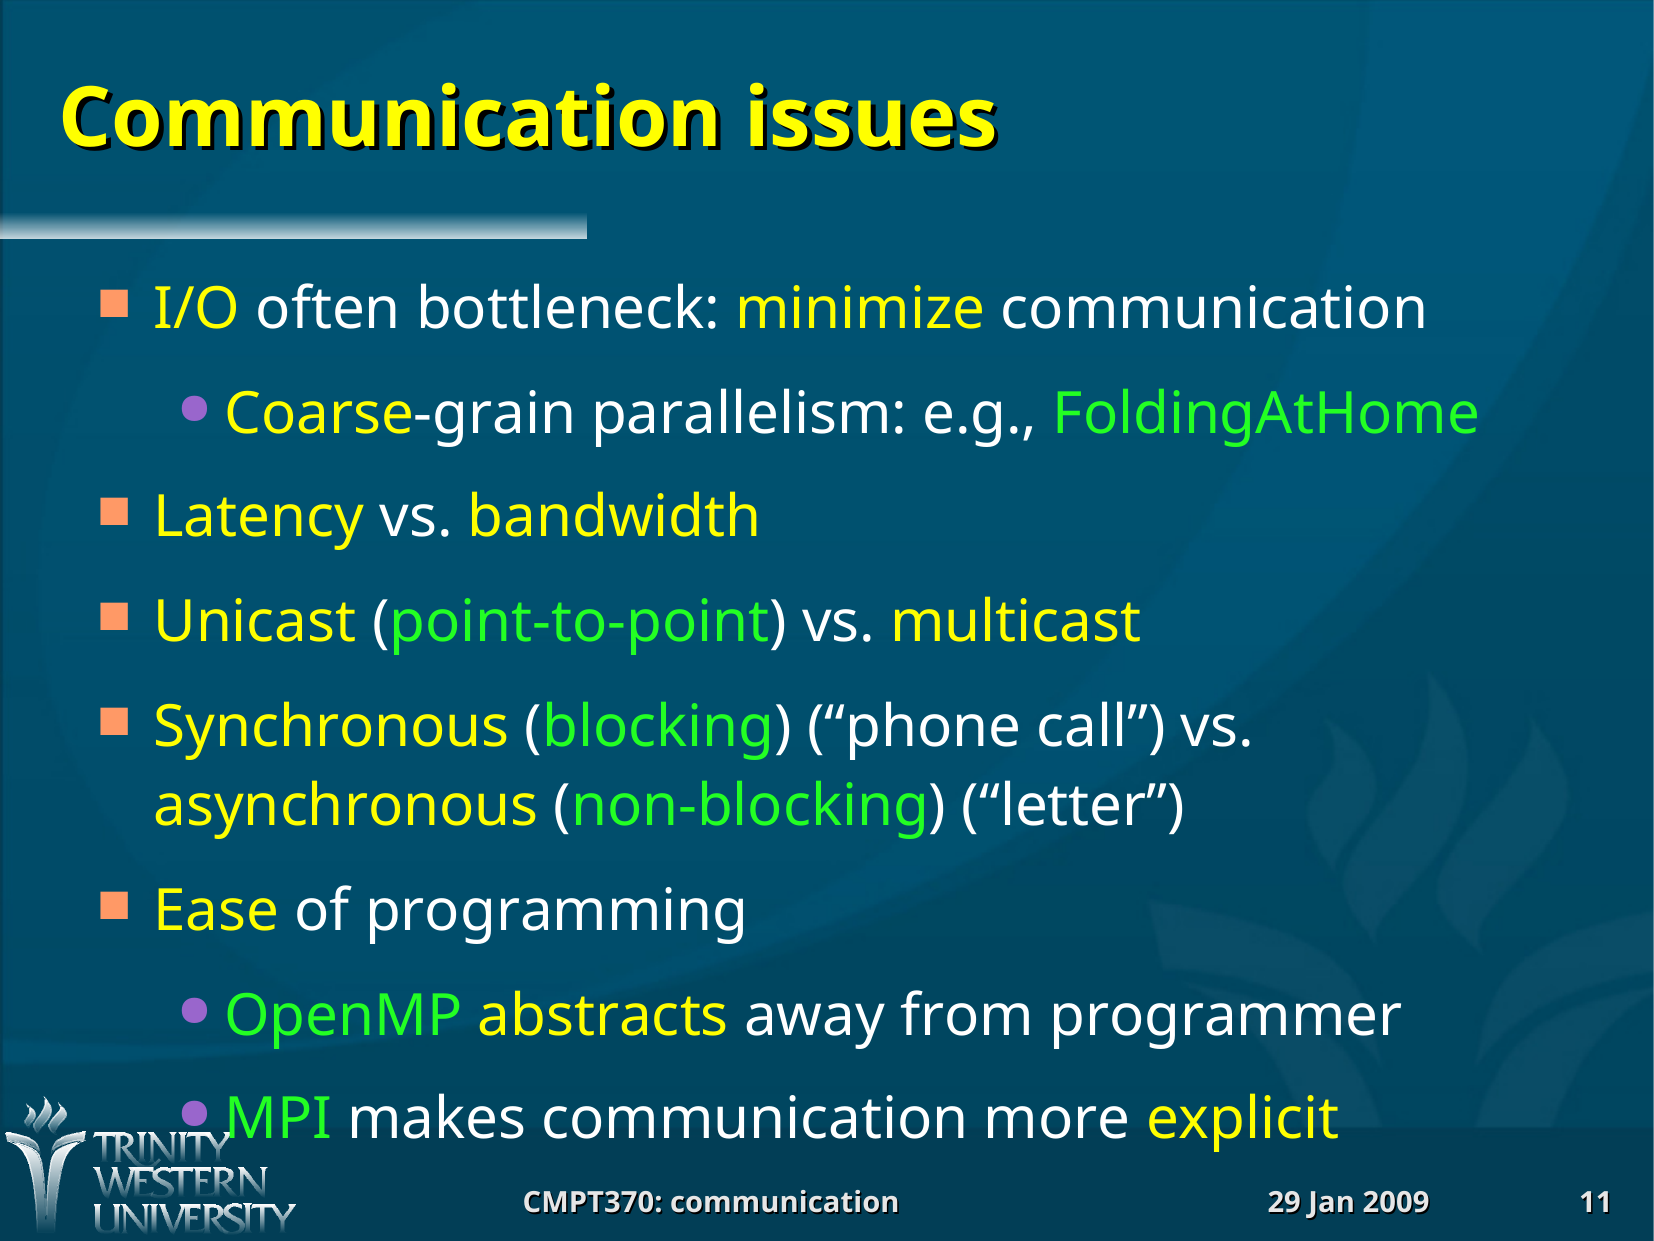

# Communication issues
I/O often bottleneck: minimize communication
Coarse-grain parallelism: e.g., FoldingAtHome
Latency vs. bandwidth
Unicast (point-to-point) vs. multicast
Synchronous (blocking) (“phone call”) vs.
asynchronous (non-blocking) (“letter”)
Ease of programming
OpenMP abstracts away from programmer
MPI makes communication more explicit
CMPT370: communication
29 Jan 2009
11